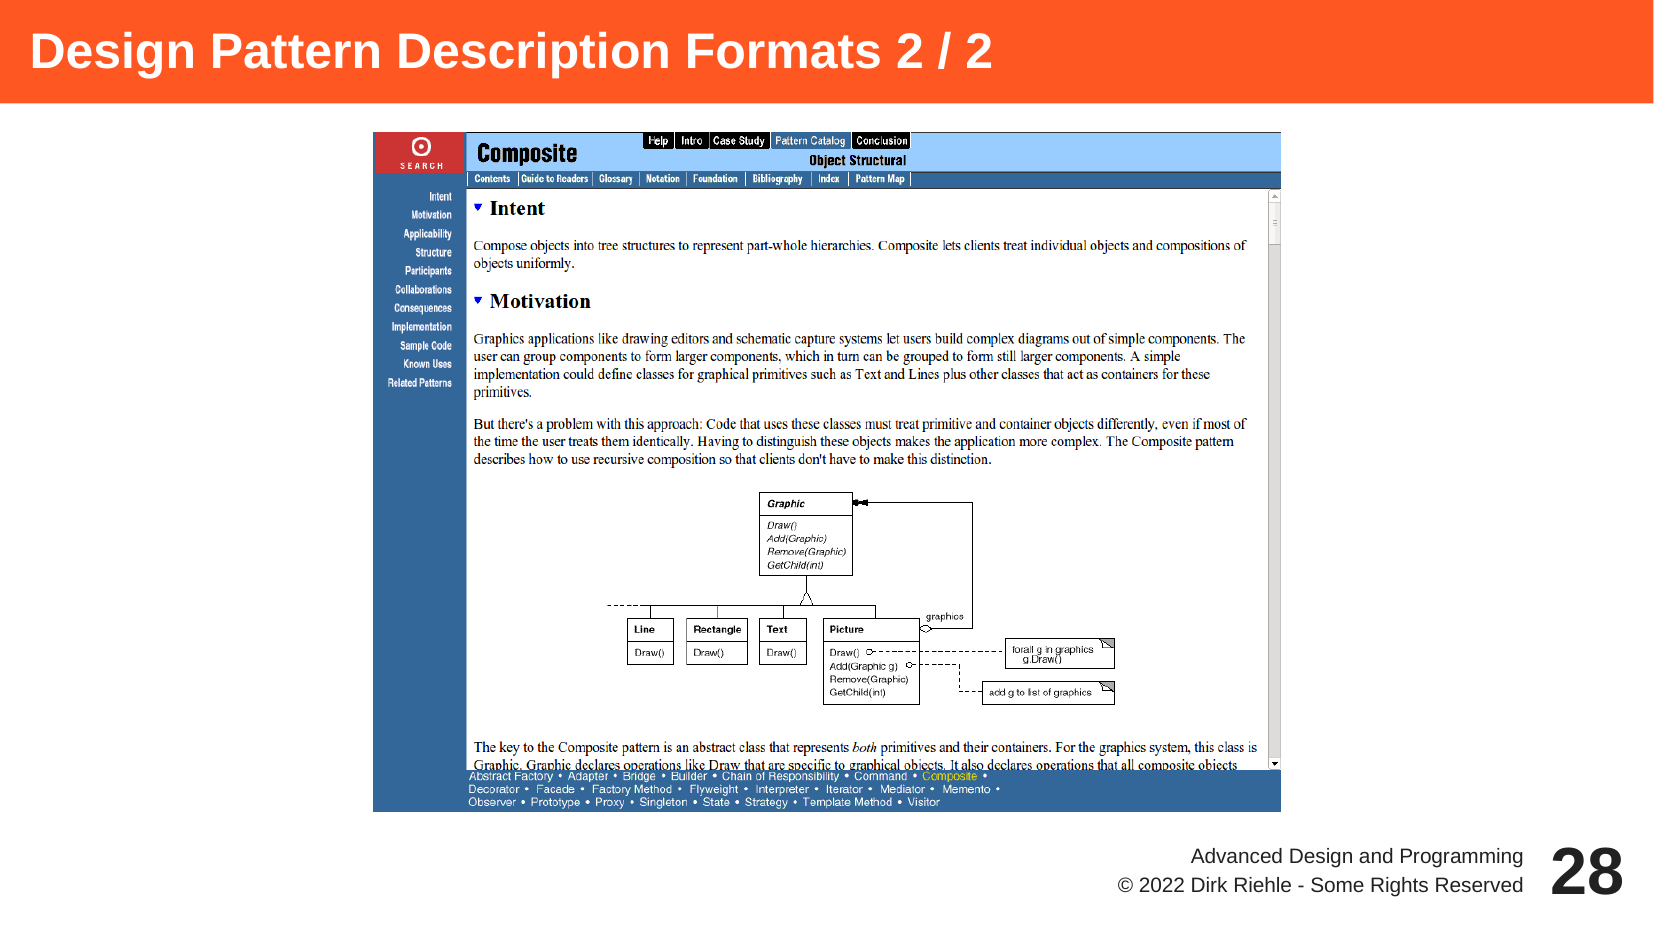

# Design Pattern Description Formats 2 / 2
Advanced Design and Programming
28
© 2022 Dirk Riehle - Some Rights Reserved